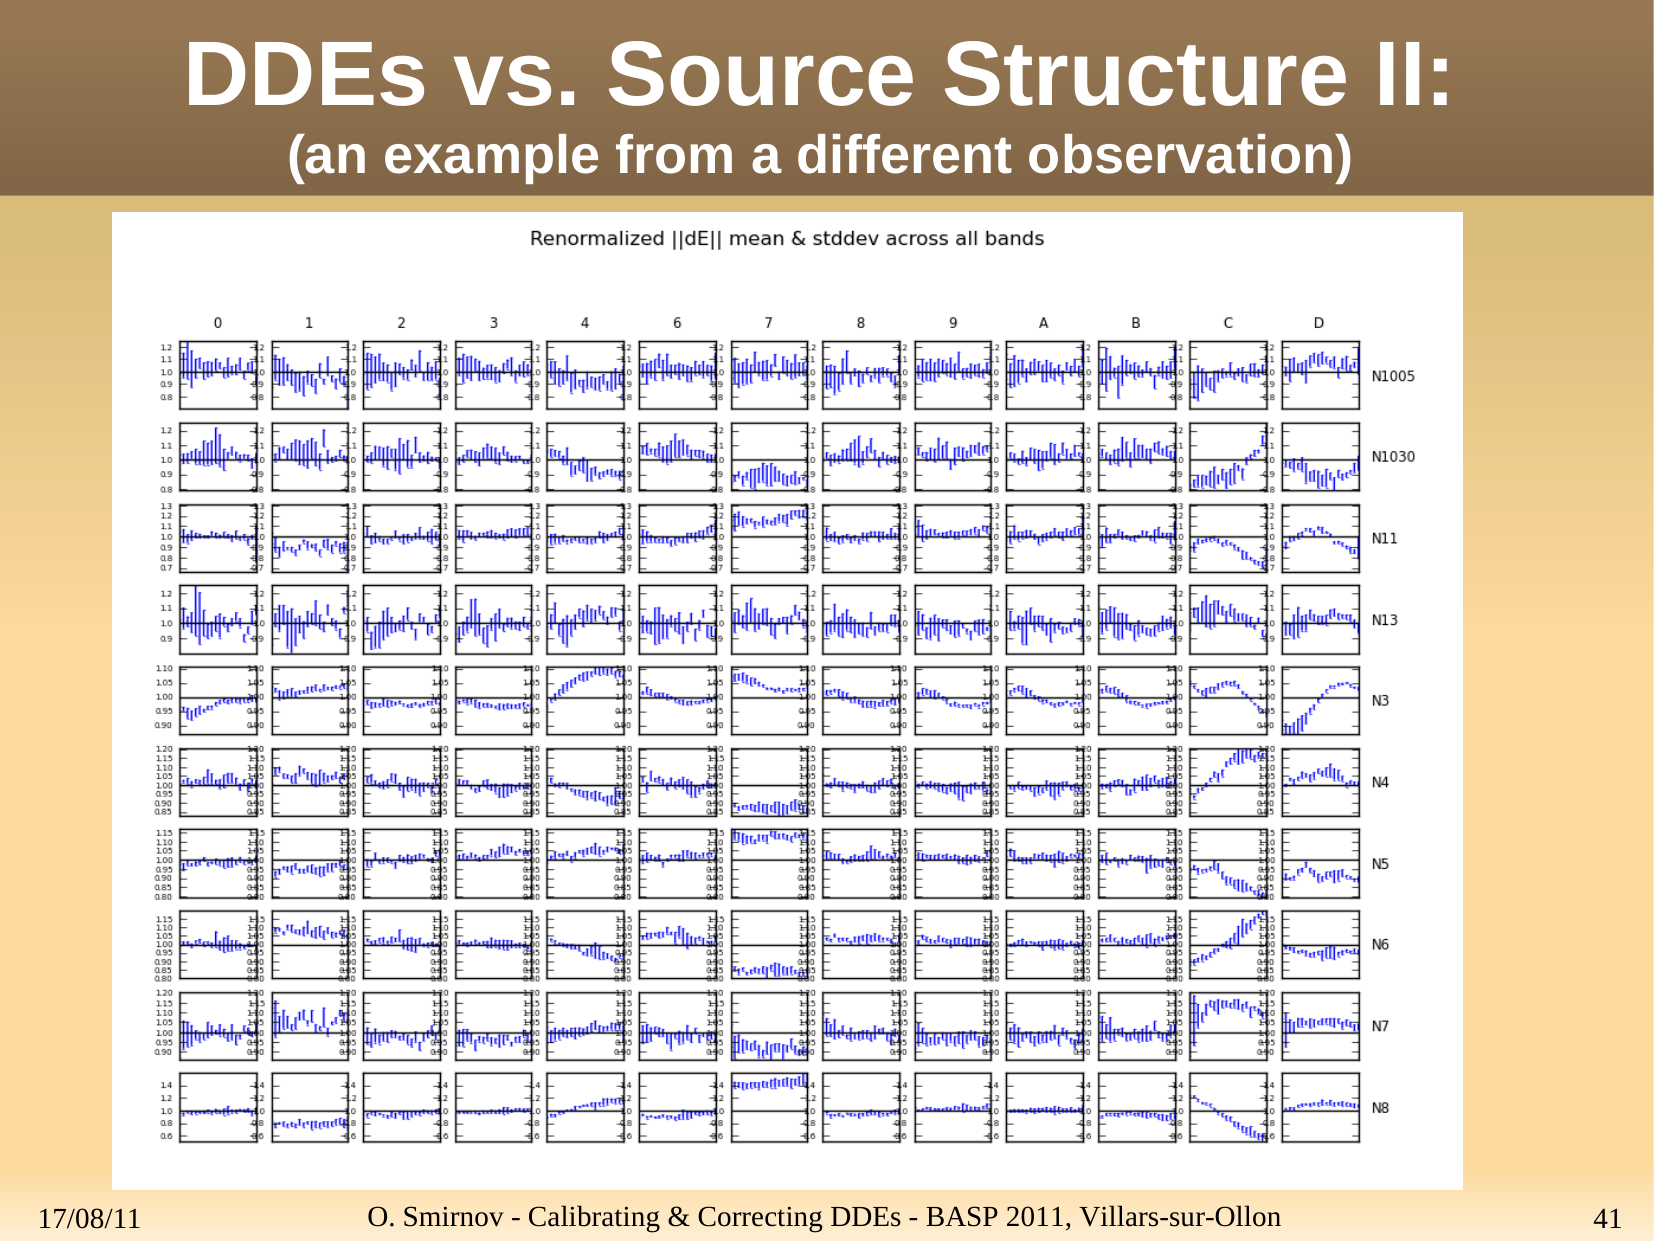

# DDEs vs. Source Structure II: (an example from a different observation)
O. Smirnov - Calibrating & Correcting DDEs - BASP 2011, Villars-sur-Ollon
17/08/11
41